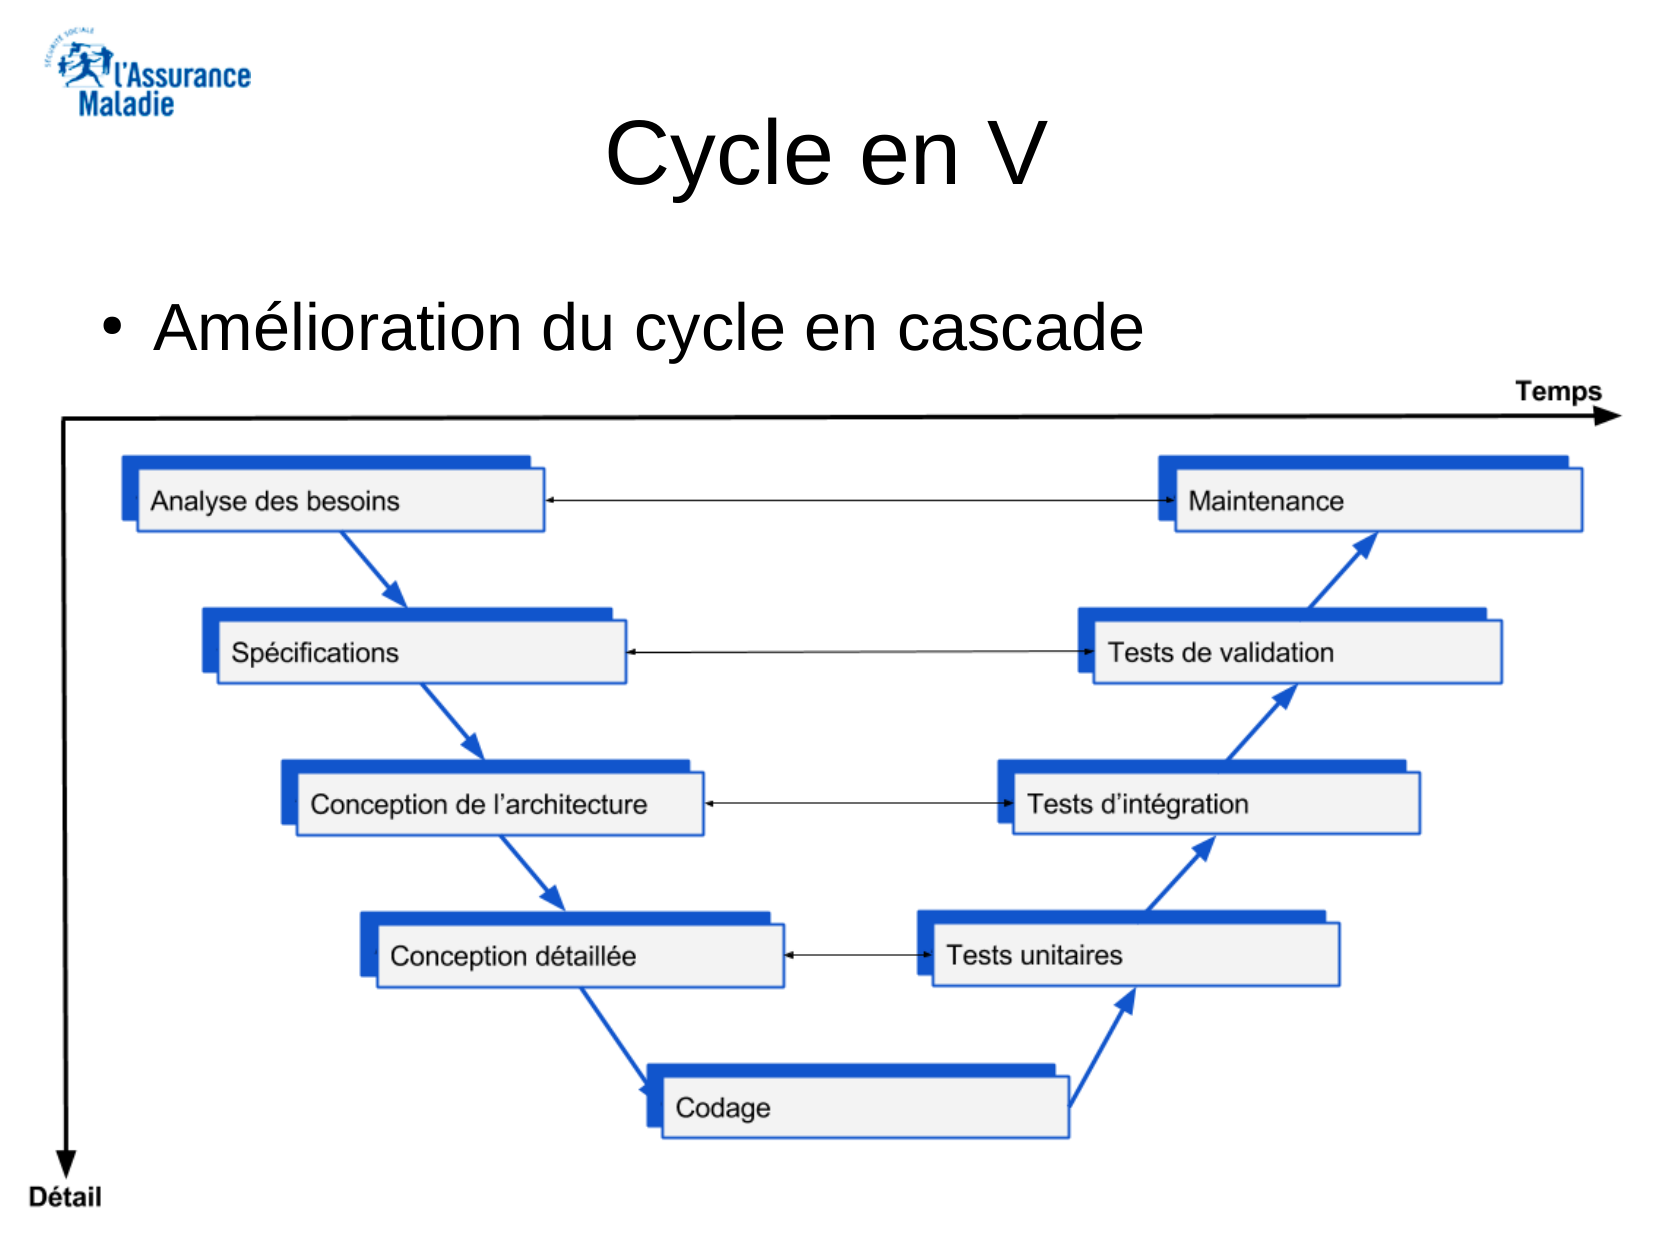

# Cycle en V
Amélioration du cycle en cascade